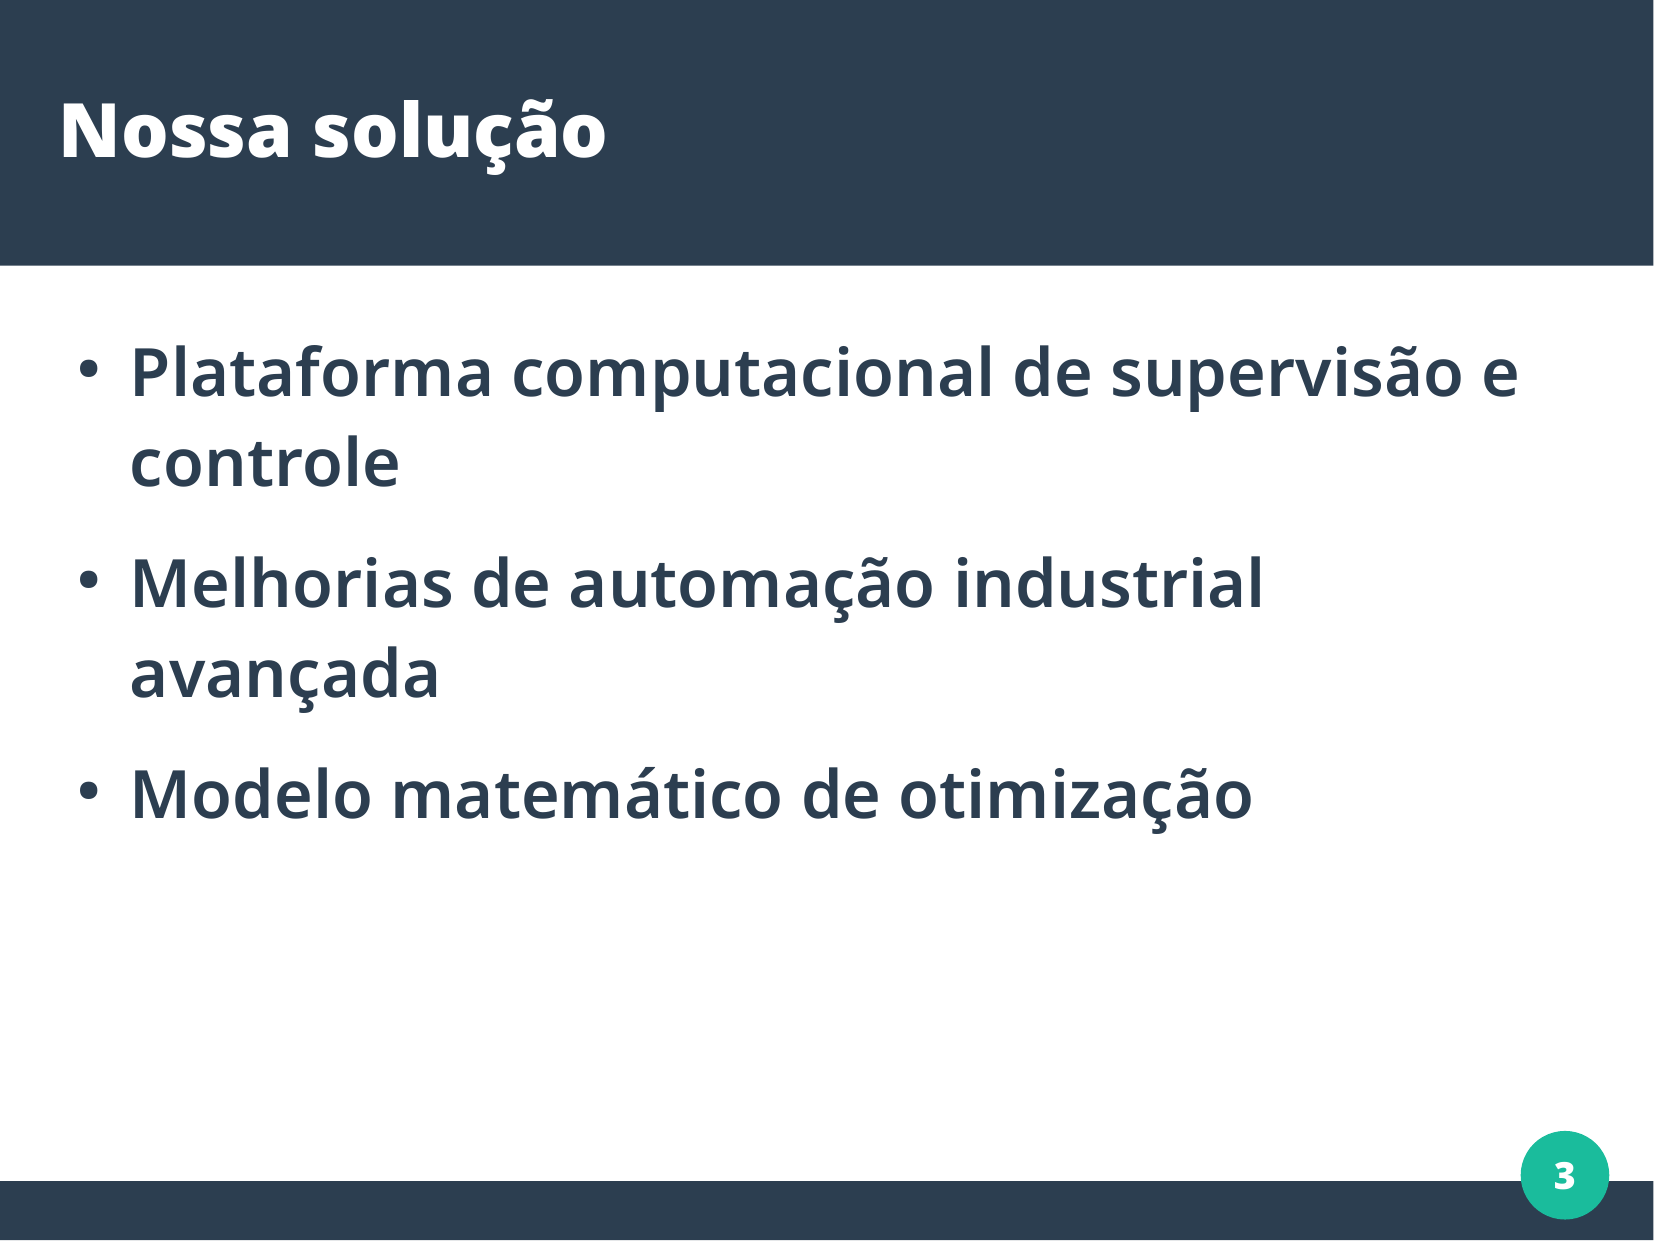

# Nossa solução
Plataforma computacional de supervisão e controle
Melhorias de automação industrial avançada
Modelo matemático de otimização
3